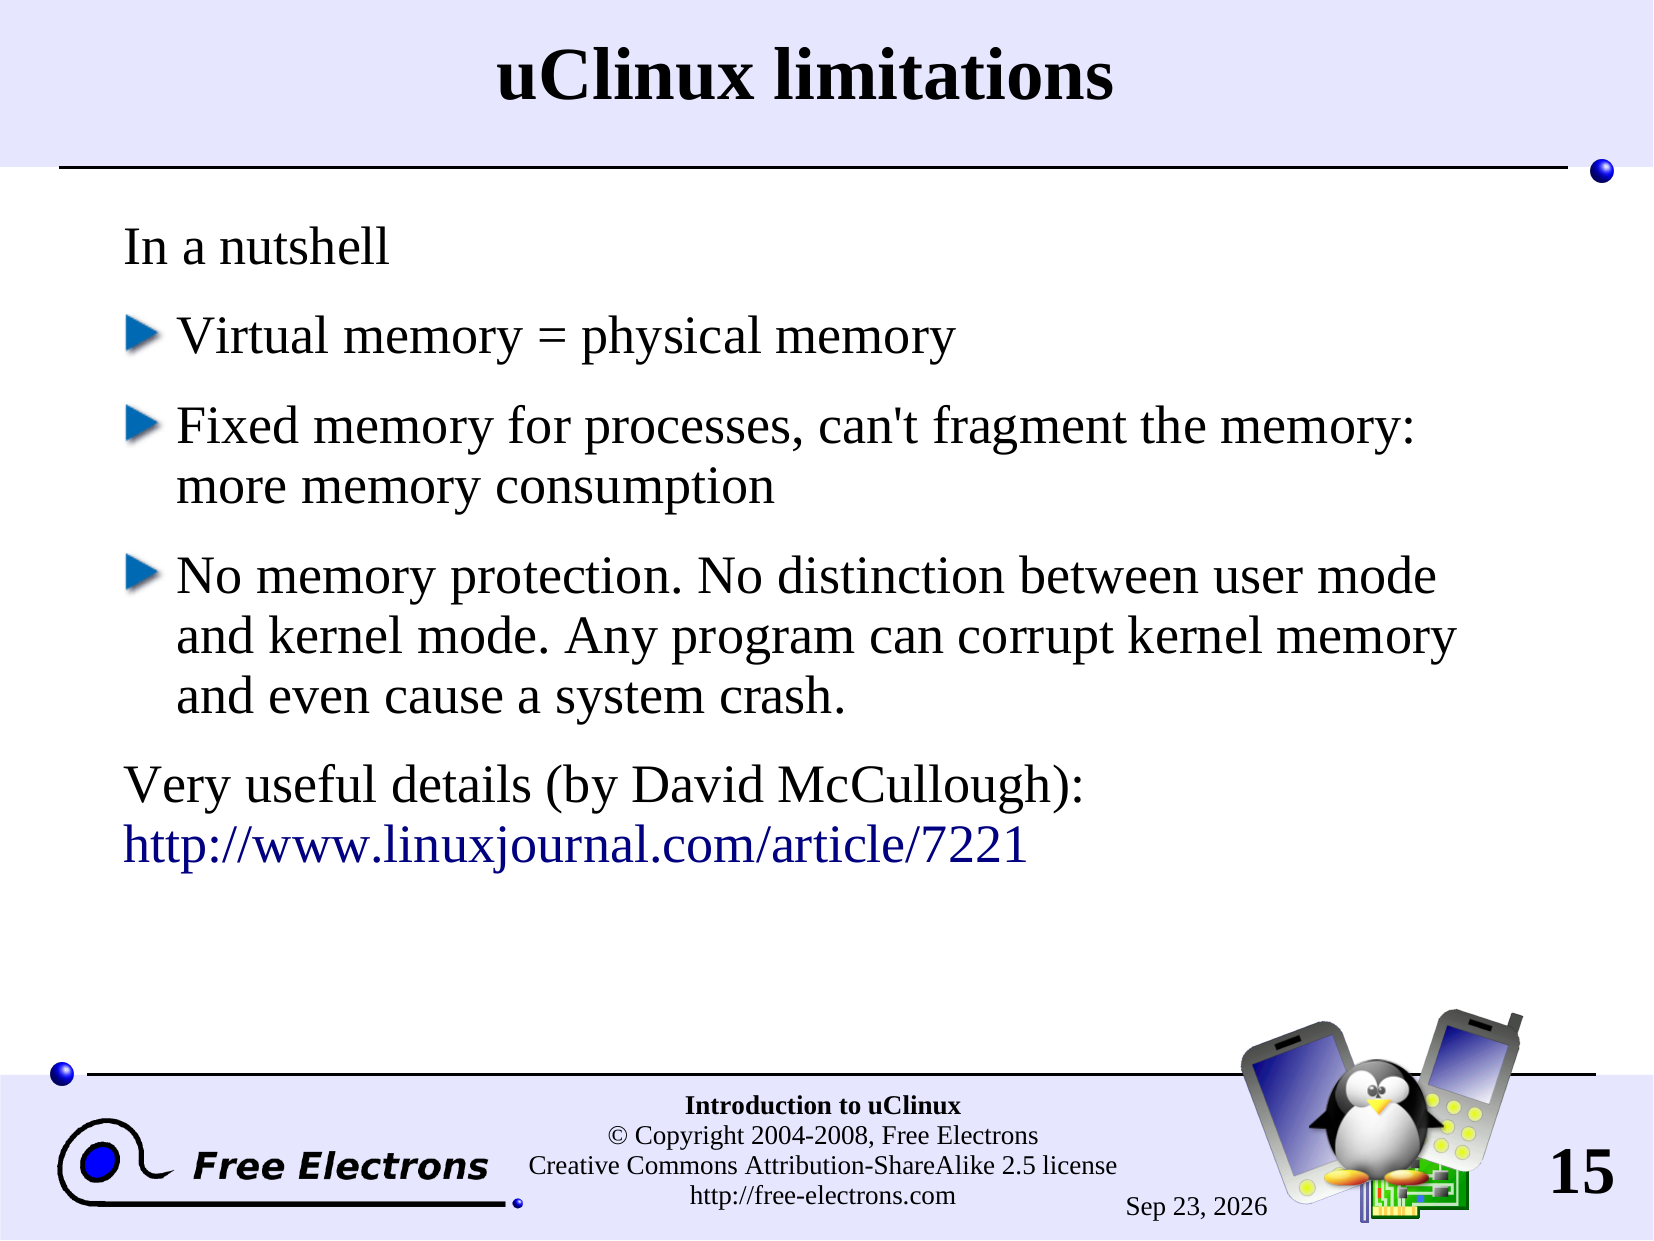

# uClinux limitations
In a nutshell
Virtual memory = physical memory
Fixed memory for processes, can't fragment the memory: more memory consumption
No memory protection. No distinction between user mode and kernel mode. Any program can corrupt kernel memory and even cause a system crash.
Very useful details (by David McCullough):
http://www.linuxjournal.com/article/7221